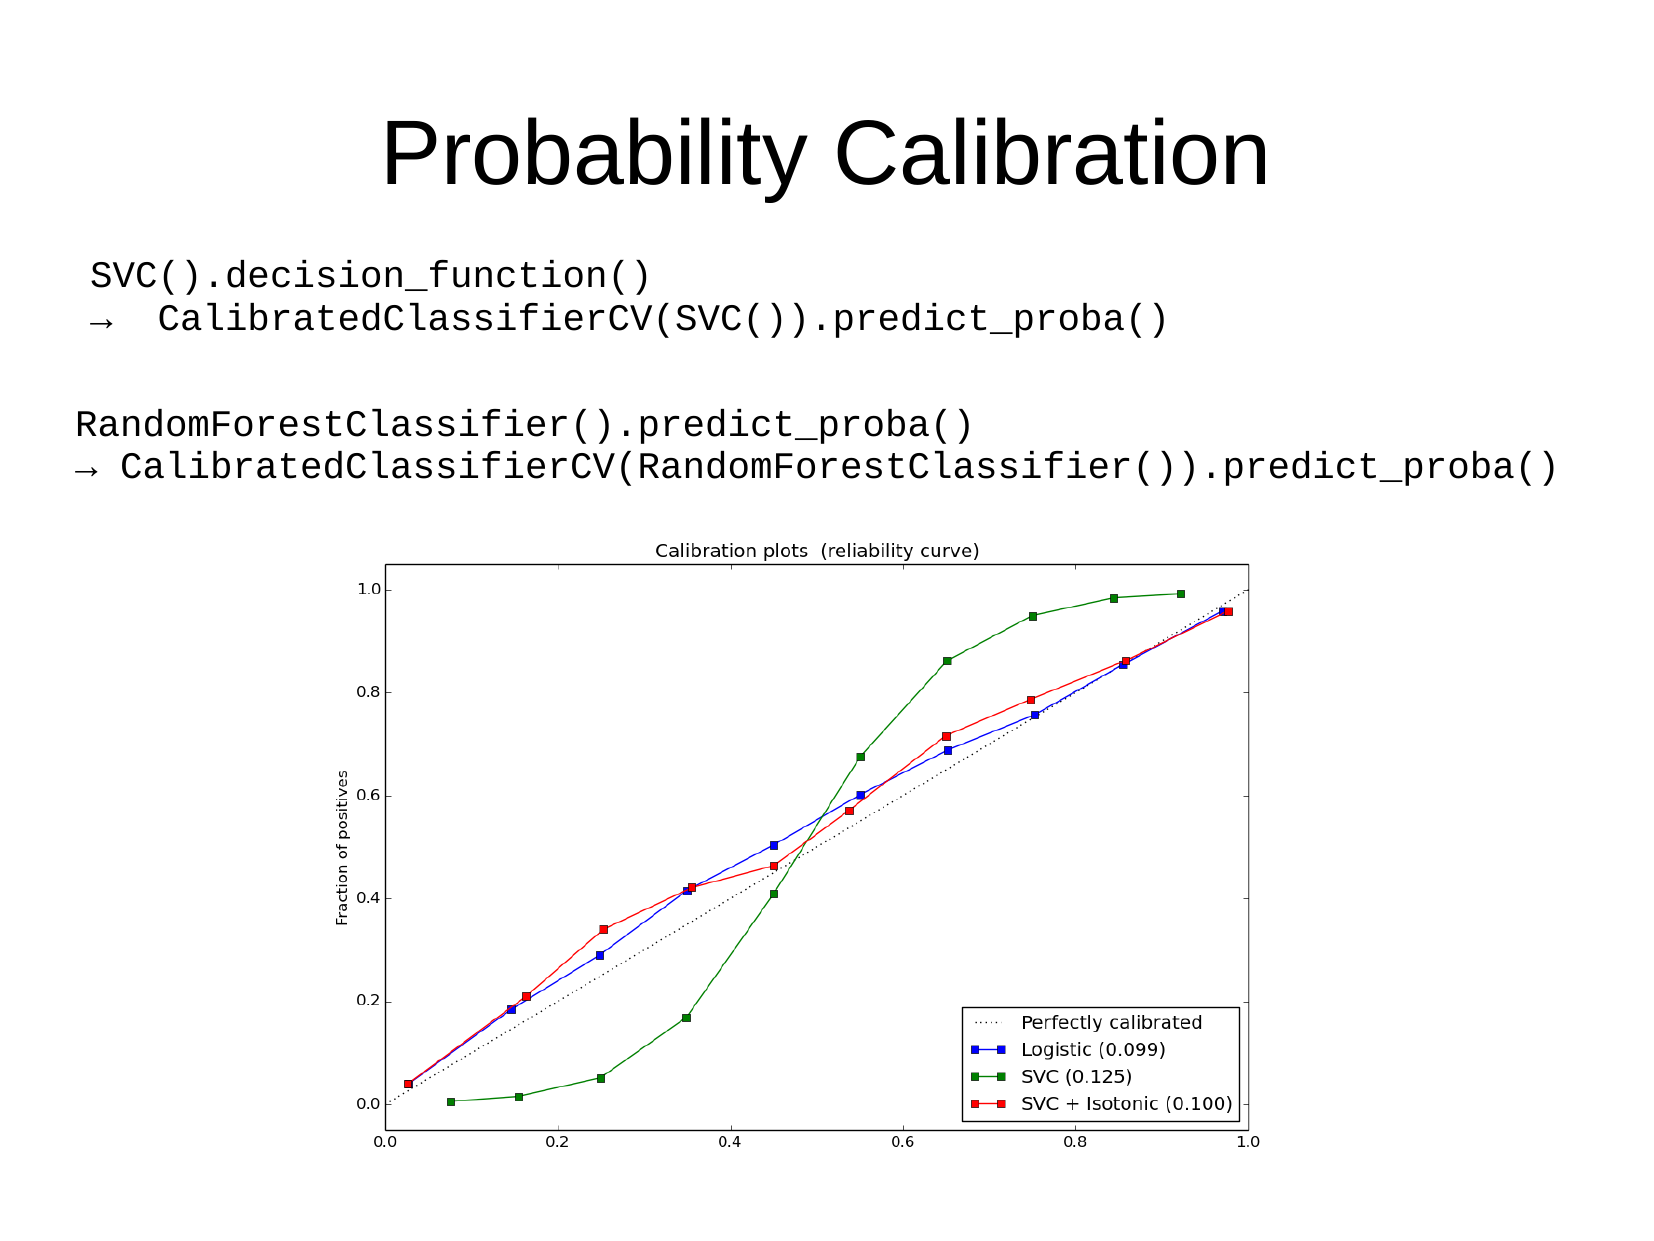

# Probability Calibration
SVC().decision_function()
→ CalibratedClassifierCV(SVC()).predict_proba()
RandomForestClassifier().predict_proba()
→ CalibratedClassifierCV(RandomForestClassifier()).predict_proba()